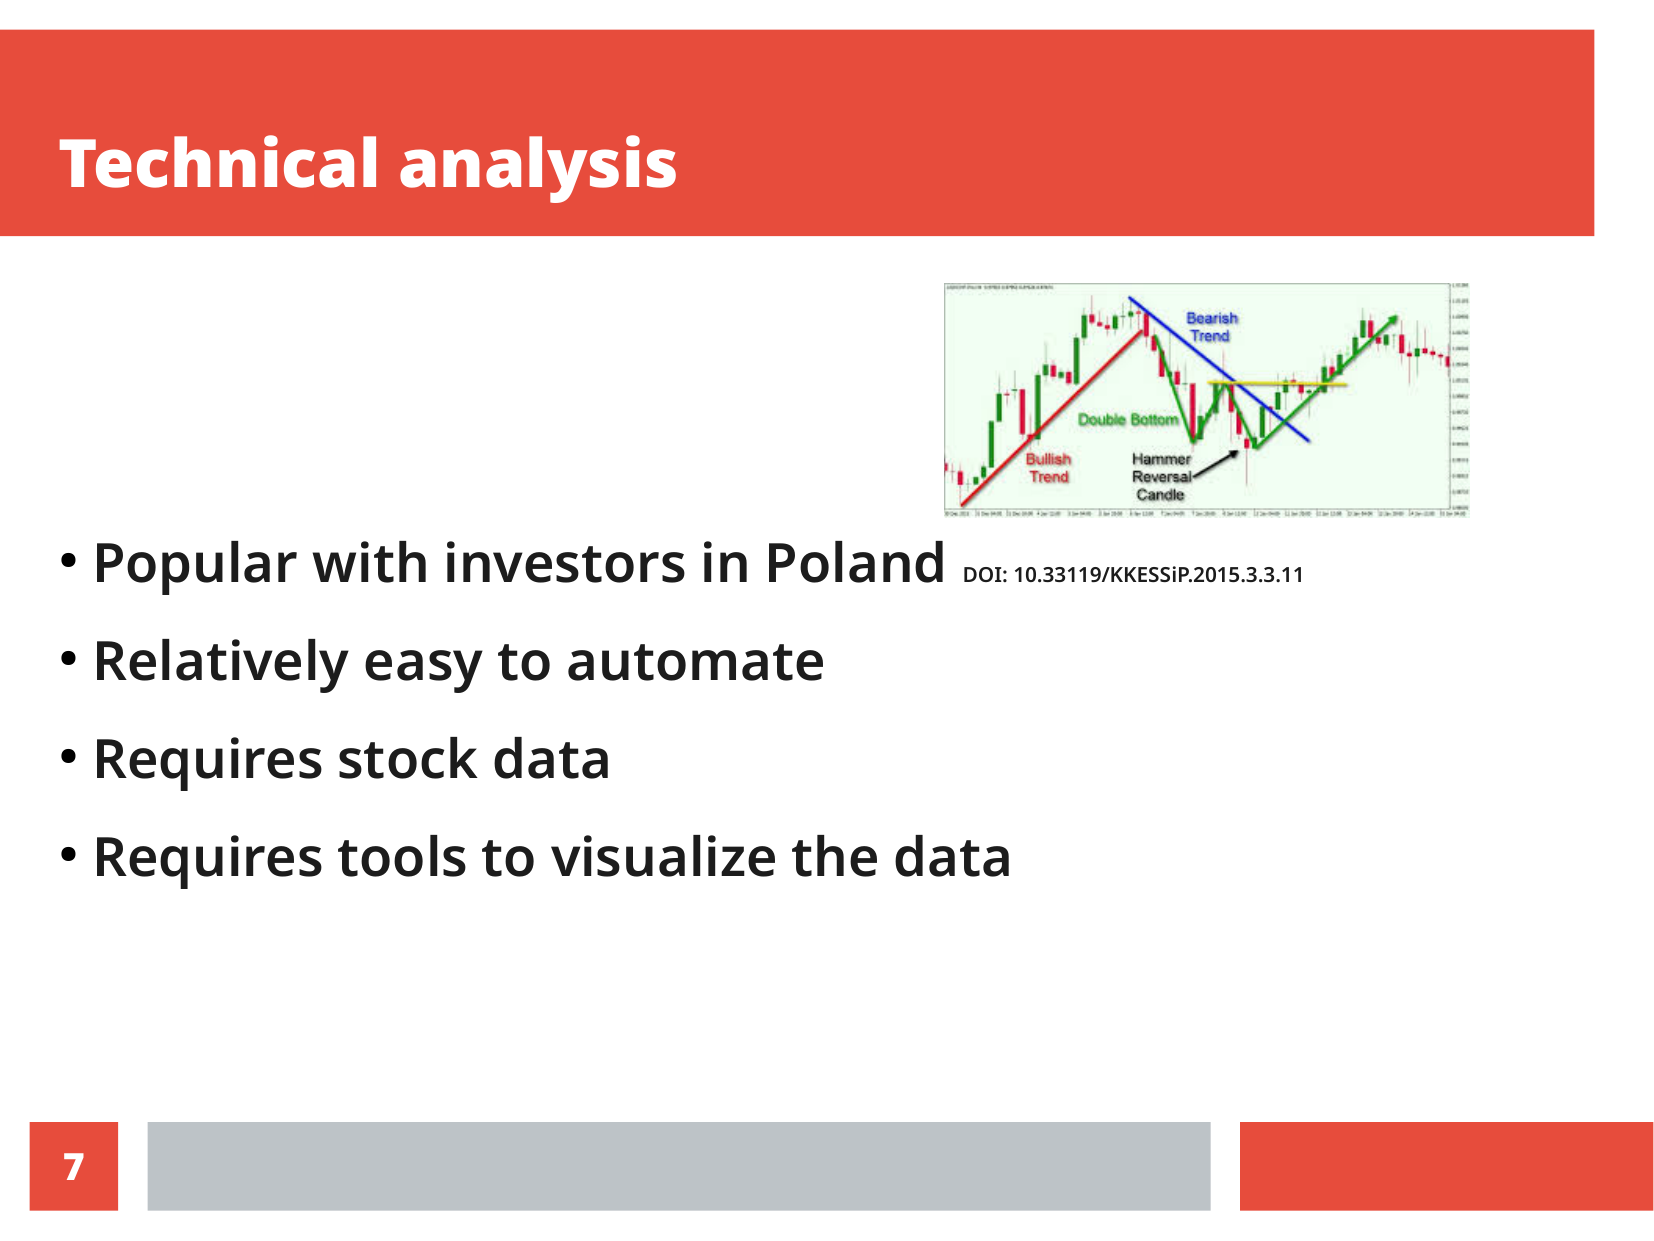

# Technical analysis
 Popular with investors in Poland DOI: 10.33119/KKESSiP.2015.3.3.11
 Relatively easy to automate
 Requires stock data
 Requires tools to visualize the data
7